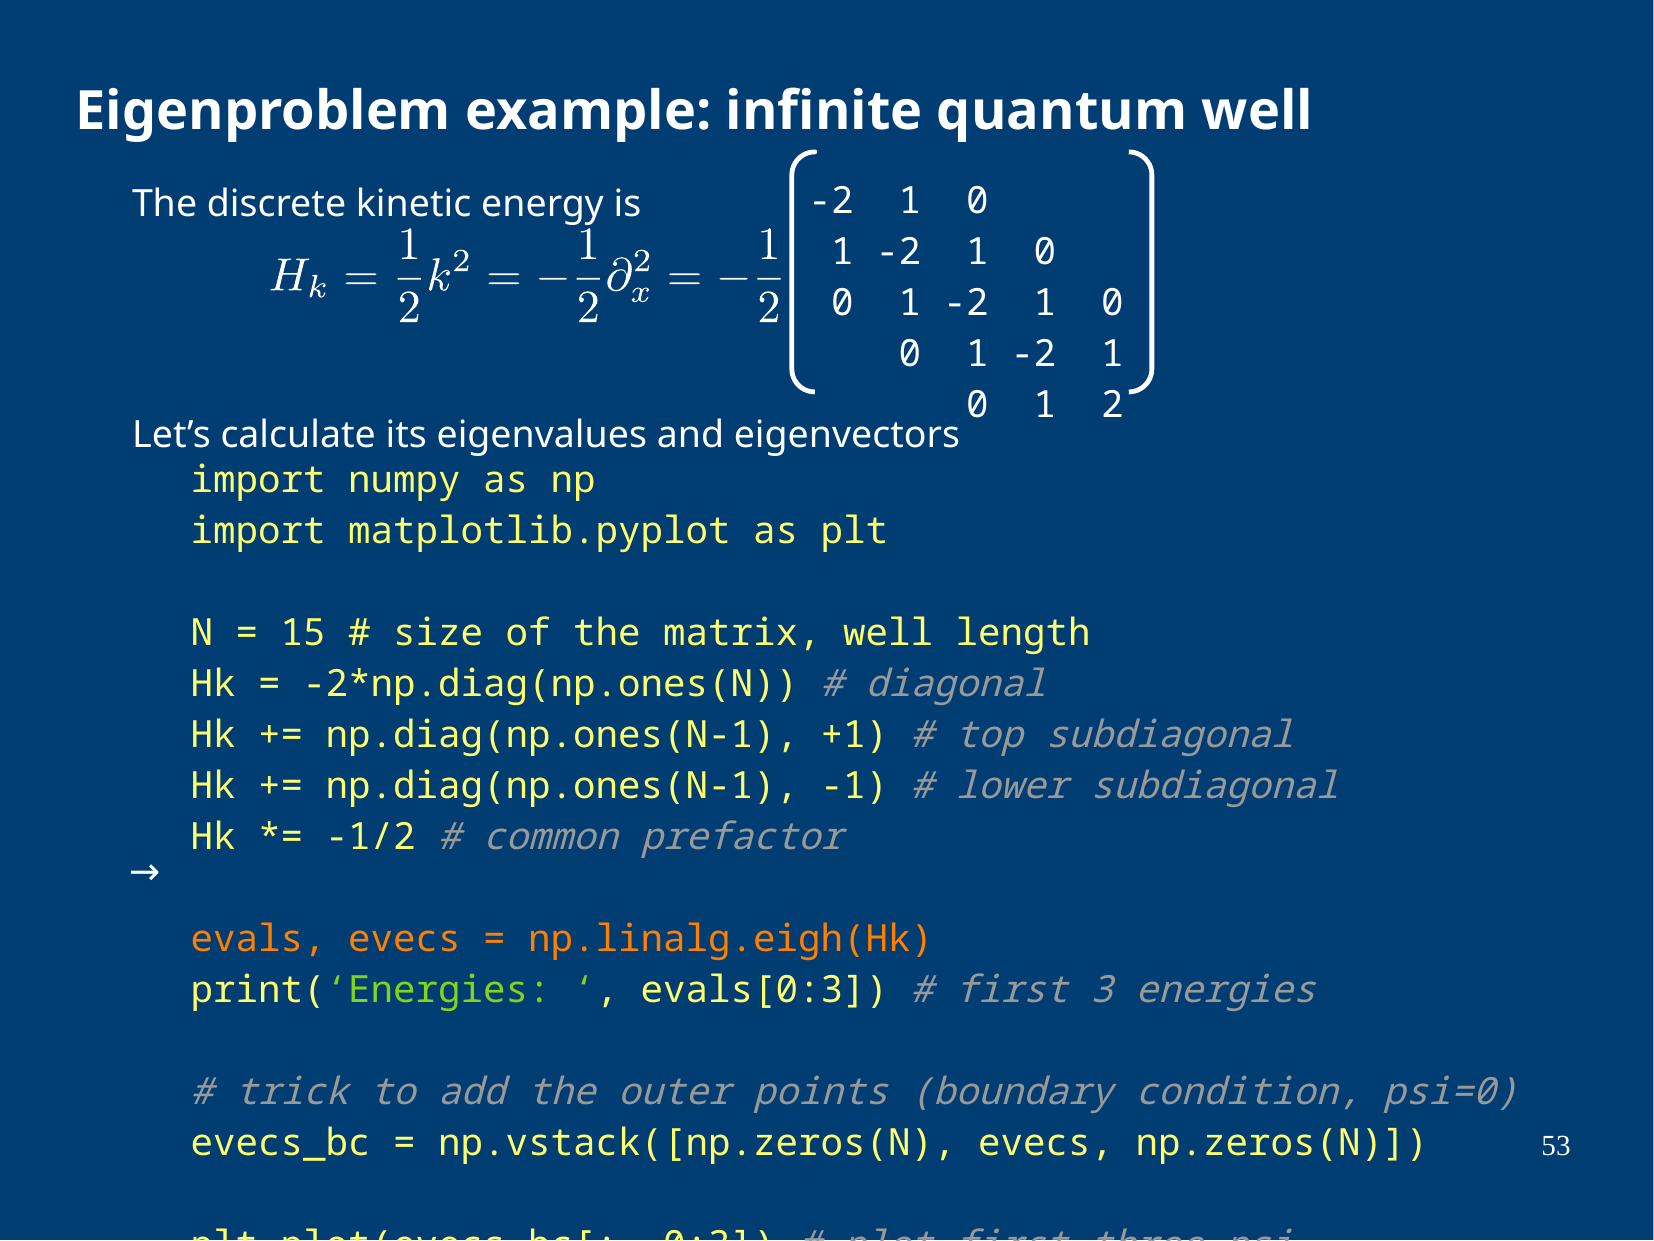

Eigenproblem example: infinite quantum well
-2 1 0
 1 -2 1 0
 0 1 -2 1 0
 0 1 -2 1
 0 1 2
The discrete kinetic energy is
Let’s calculate its eigenvalues and eigenvectors
import numpy as np
import matplotlib.pyplot as plt
N = 15 # size of the matrix, well length
Hk = -2*np.diag(np.ones(N)) # diagonal
Hk += np.diag(np.ones(N-1), +1) # top subdiagonal
Hk += np.diag(np.ones(N-1), -1) # lower subdiagonal
Hk *= -1/2 # common prefactor
evals, evecs = np.linalg.eigh(Hk)
print(‘Energies: ‘, evals[0:3]) # first 3 energies
# trick to add the outer points (boundary condition, psi=0)
evecs_bc = np.vstack([np.zeros(N), evecs, np.zeros(N)])
plt.plot(evecs_bc[:, 0:3]) # plot first three psi
plt.show()
→